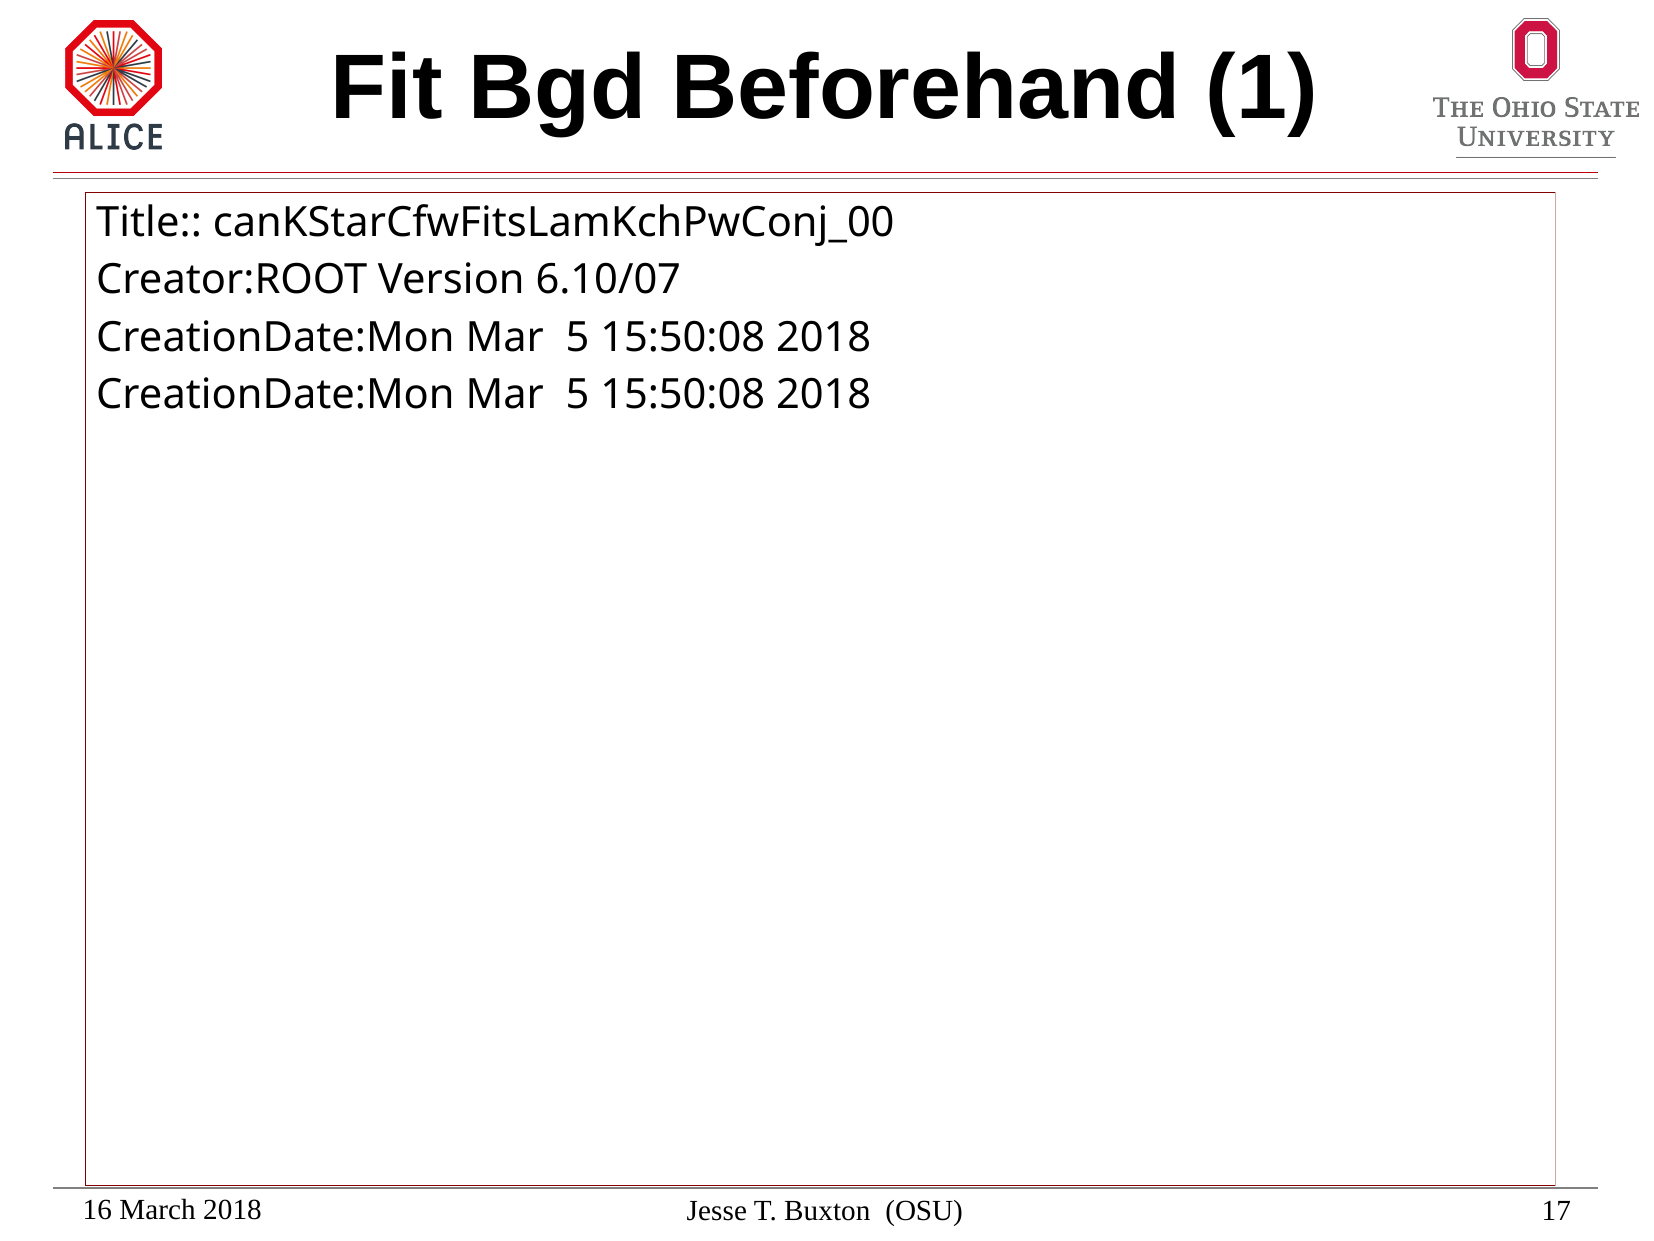

# Fit Bgd Beforehand (1)
16 March 2018
Jesse T. Buxton (OSU)
17